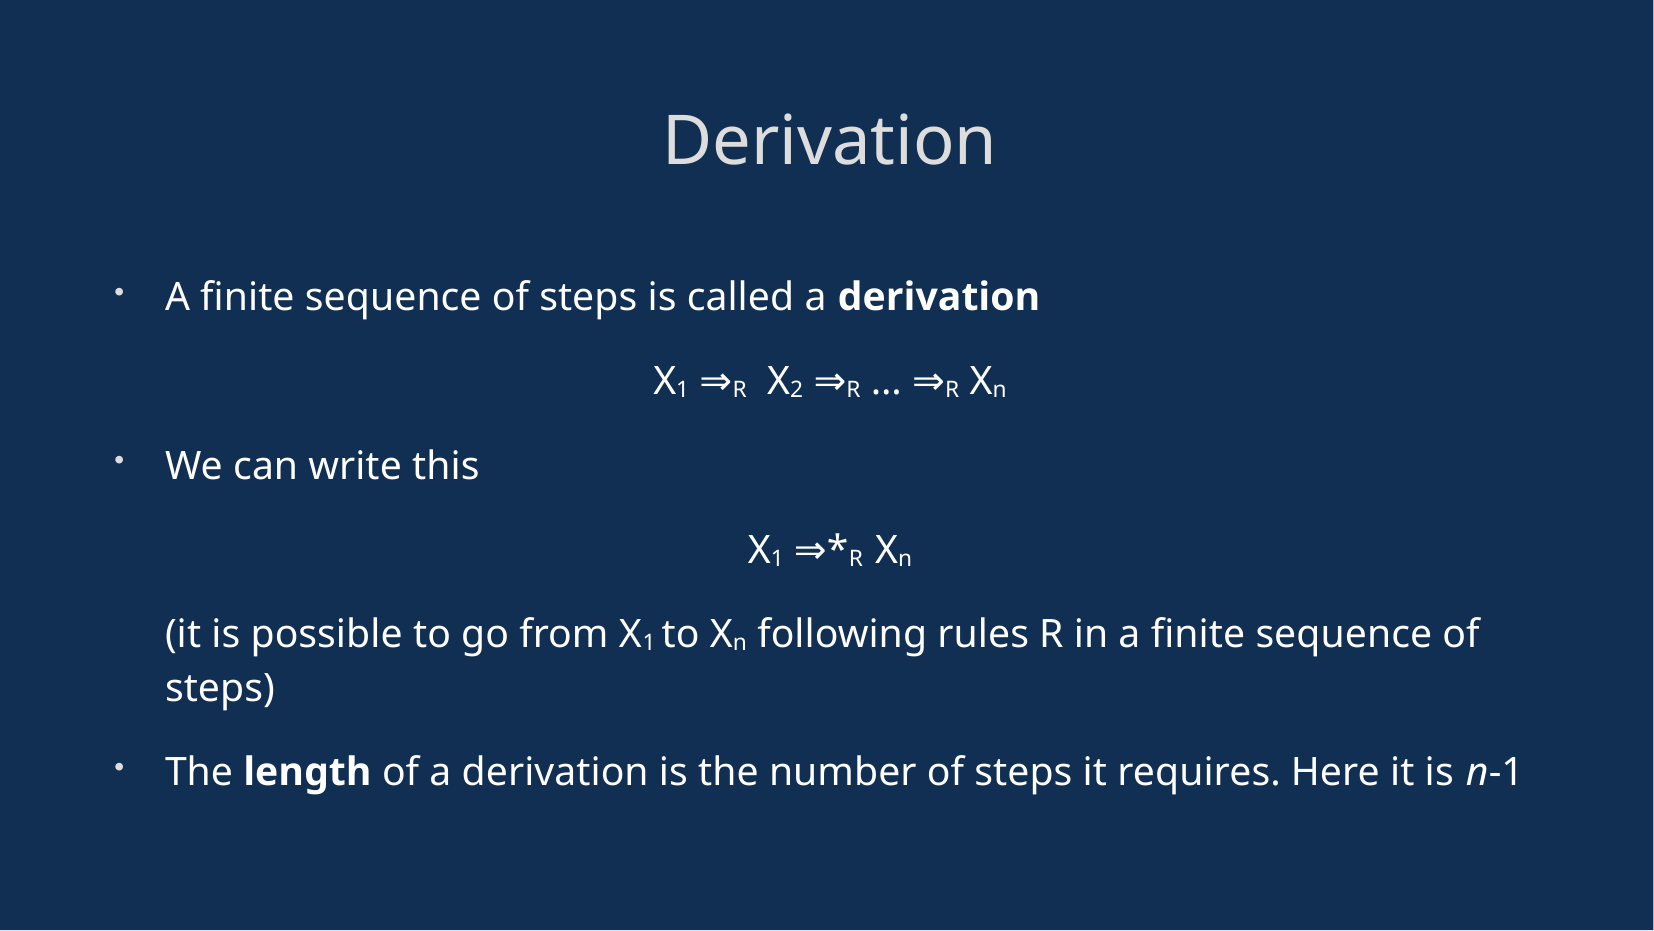

# Derivation
A finite sequence of steps is called a derivation
X1 ⇒R X2 ⇒R … ⇒R Xn
We can write this
X1 ⇒*R Xn
(it is possible to go from X1 to Xn following rules R in a finite sequence of steps)
The length of a derivation is the number of steps it requires. Here it is n-1